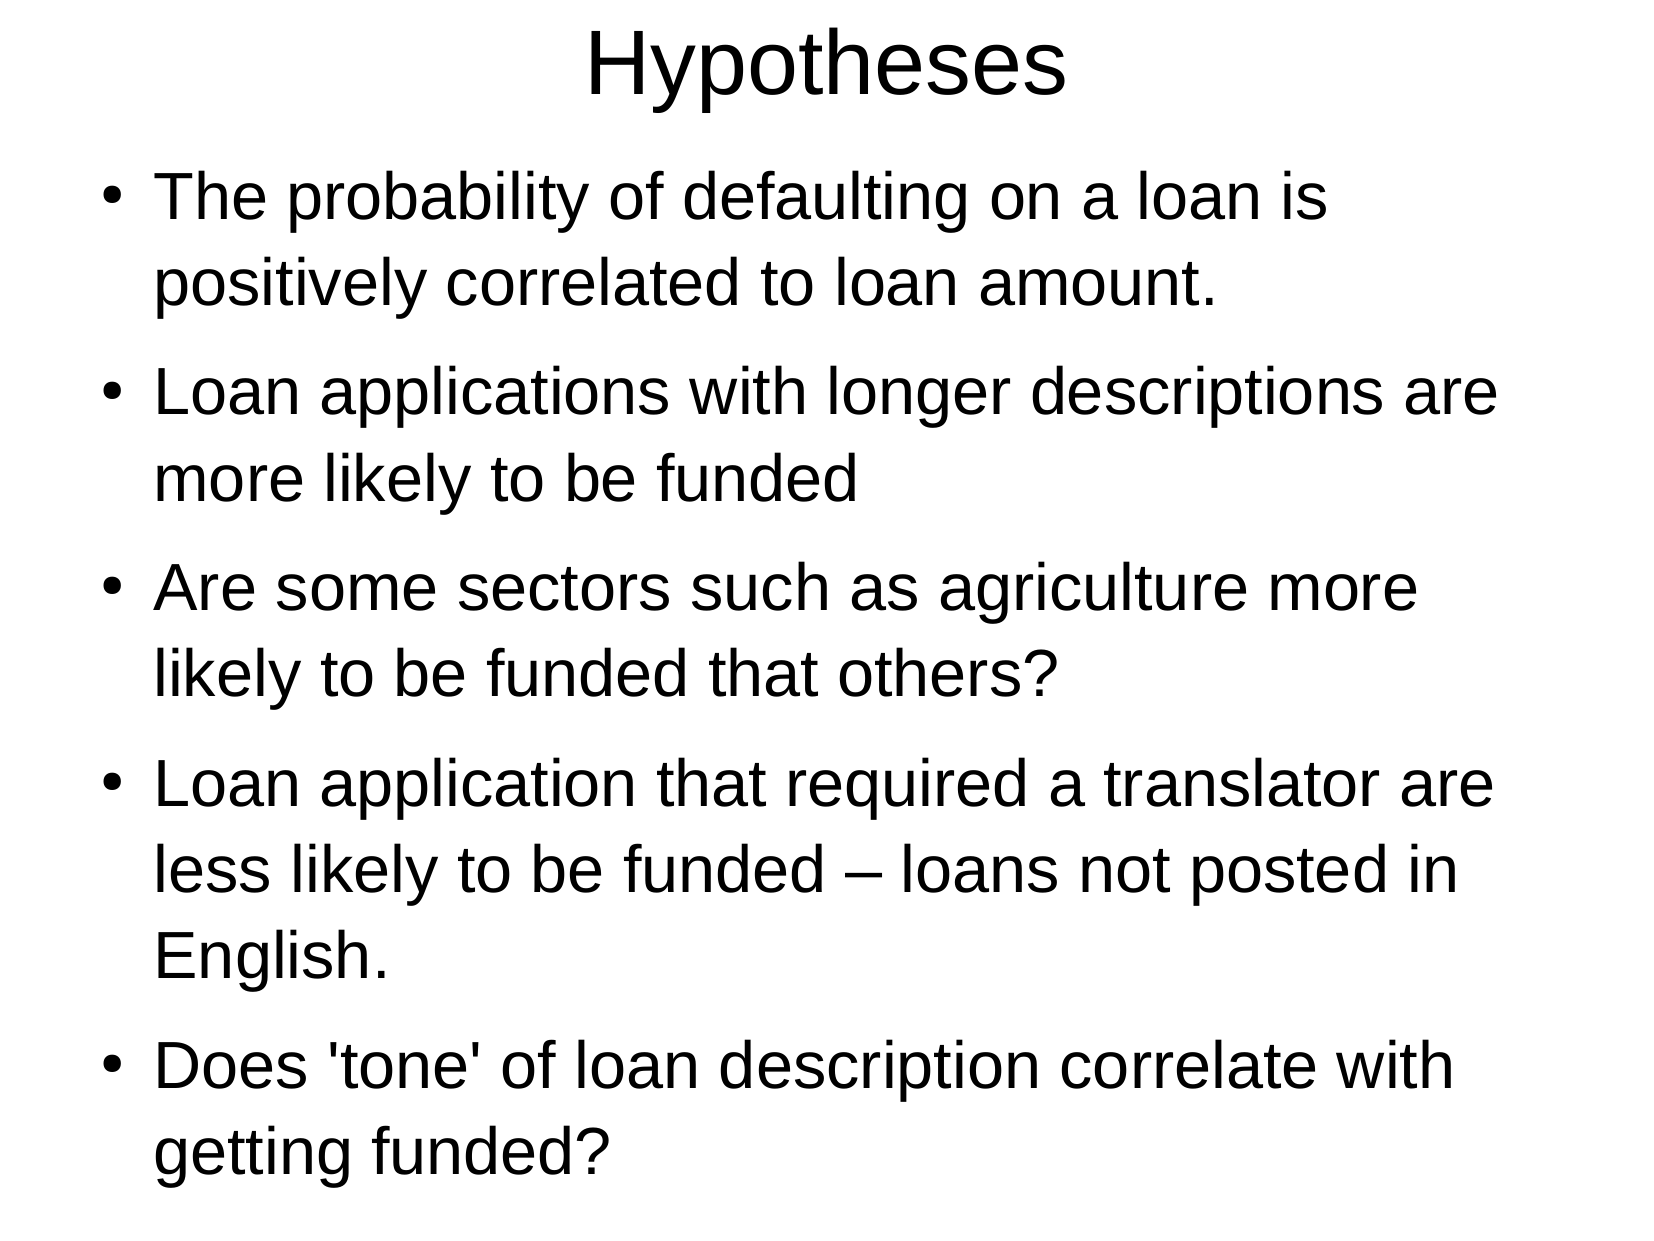

# Hypotheses
The probability of defaulting on a loan is positively correlated to loan amount.
Loan applications with longer descriptions are more likely to be funded
Are some sectors such as agriculture more likely to be funded that others?
Loan application that required a translator are less likely to be funded – loans not posted in English.
Does 'tone' of loan description correlate with getting funded?